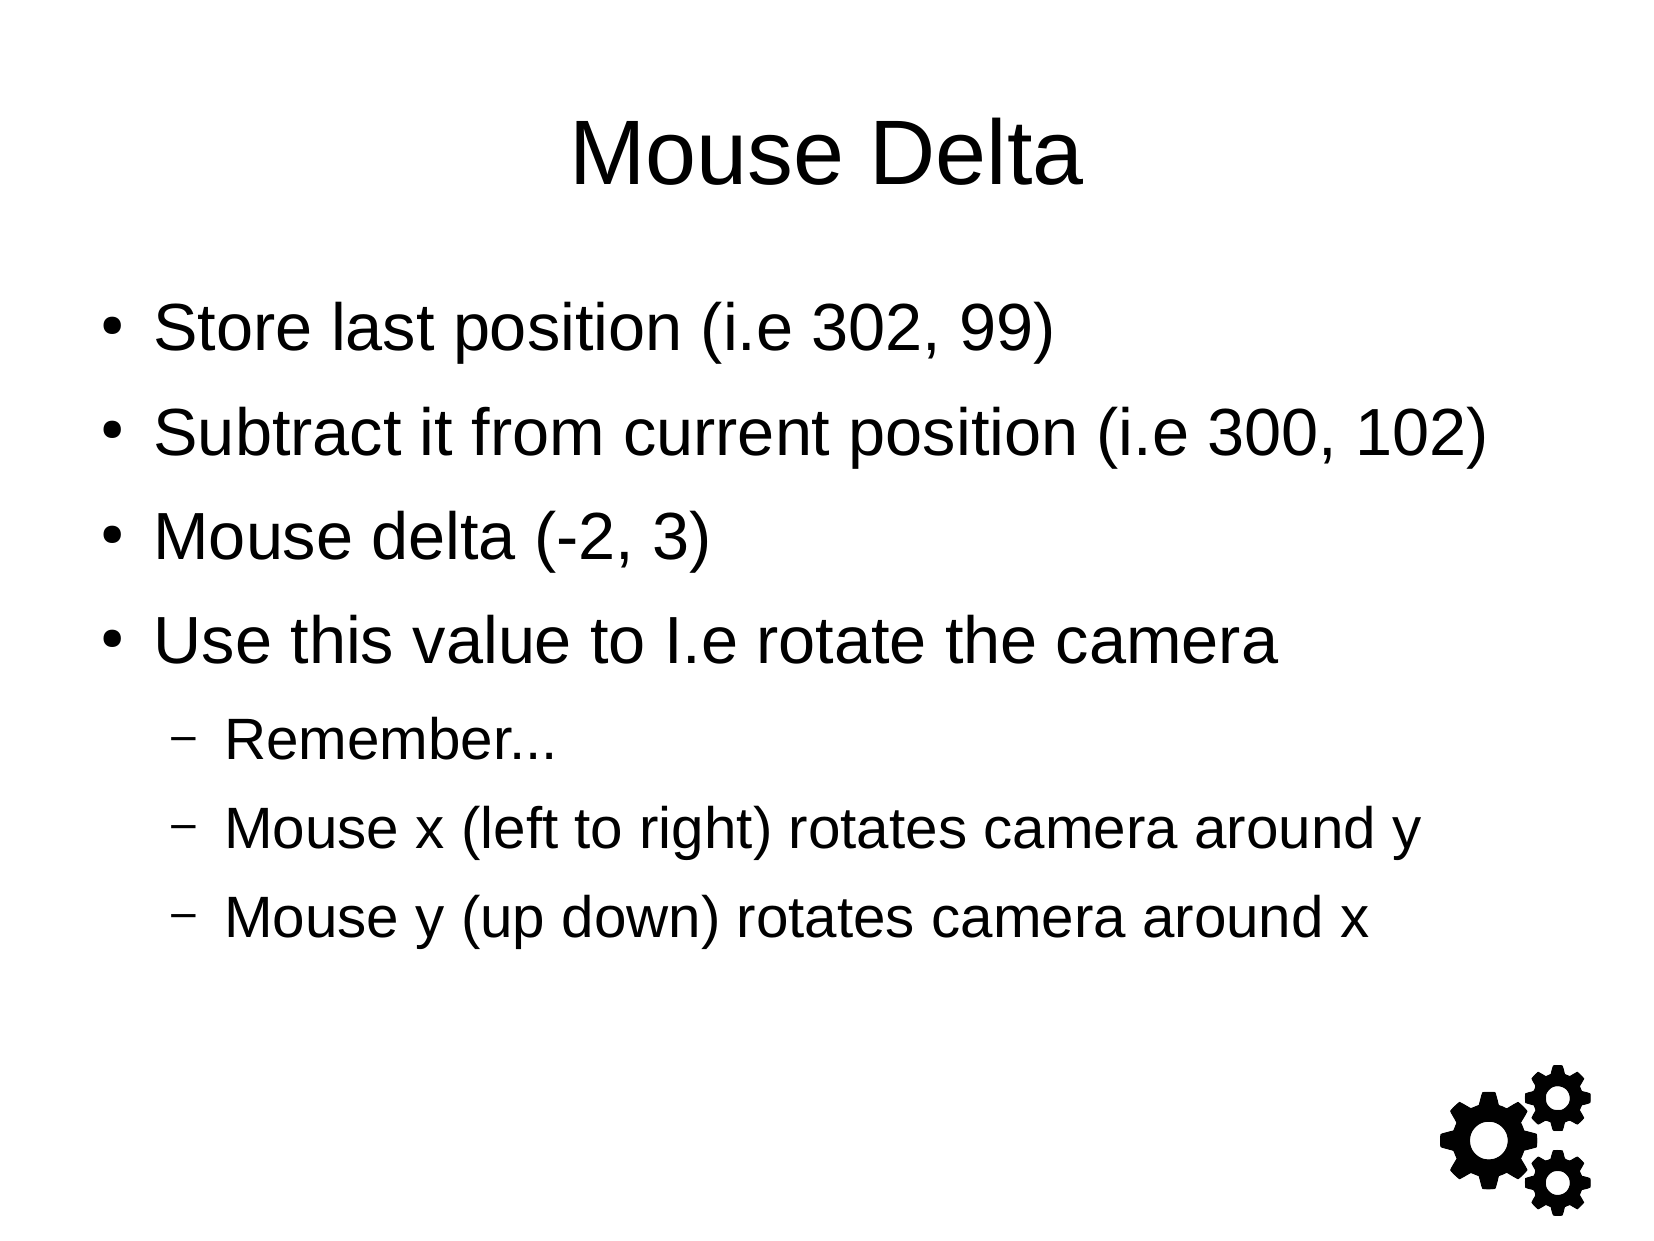

# Mouse Delta
Store last position (i.e 302, 99)
Subtract it from current position (i.e 300, 102)
Mouse delta (-2, 3)
Use this value to I.e rotate the camera
Remember...
Mouse x (left to right) rotates camera around y
Mouse y (up down) rotates camera around x